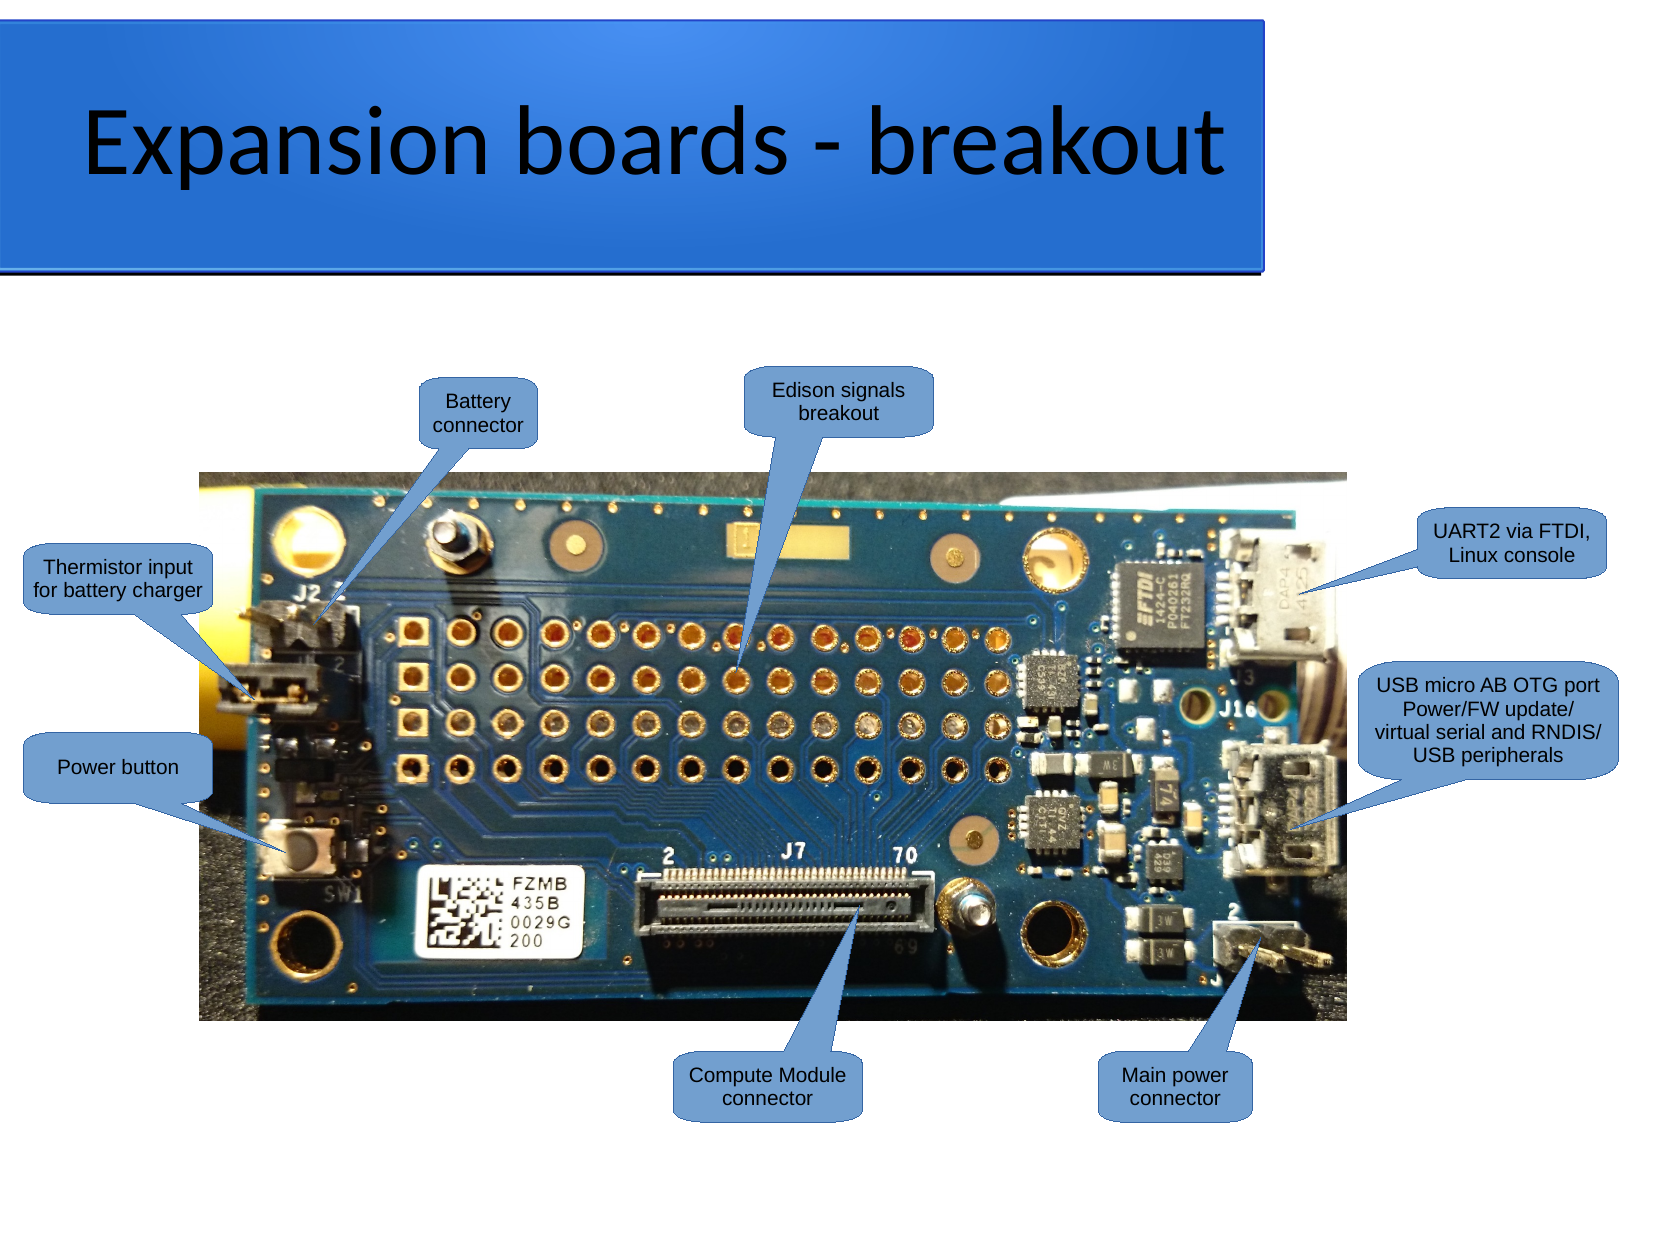

# Expansion boards - breakout
Edison signals
breakout
Battery
connector
UART2 via FTDI,
Linux console
Thermistor input
for battery charger
USB micro AB OTG port
Power/FW update/
virtual serial and RNDIS/
USB peripherals
Power button
Compute Module
connector
Main power
connector